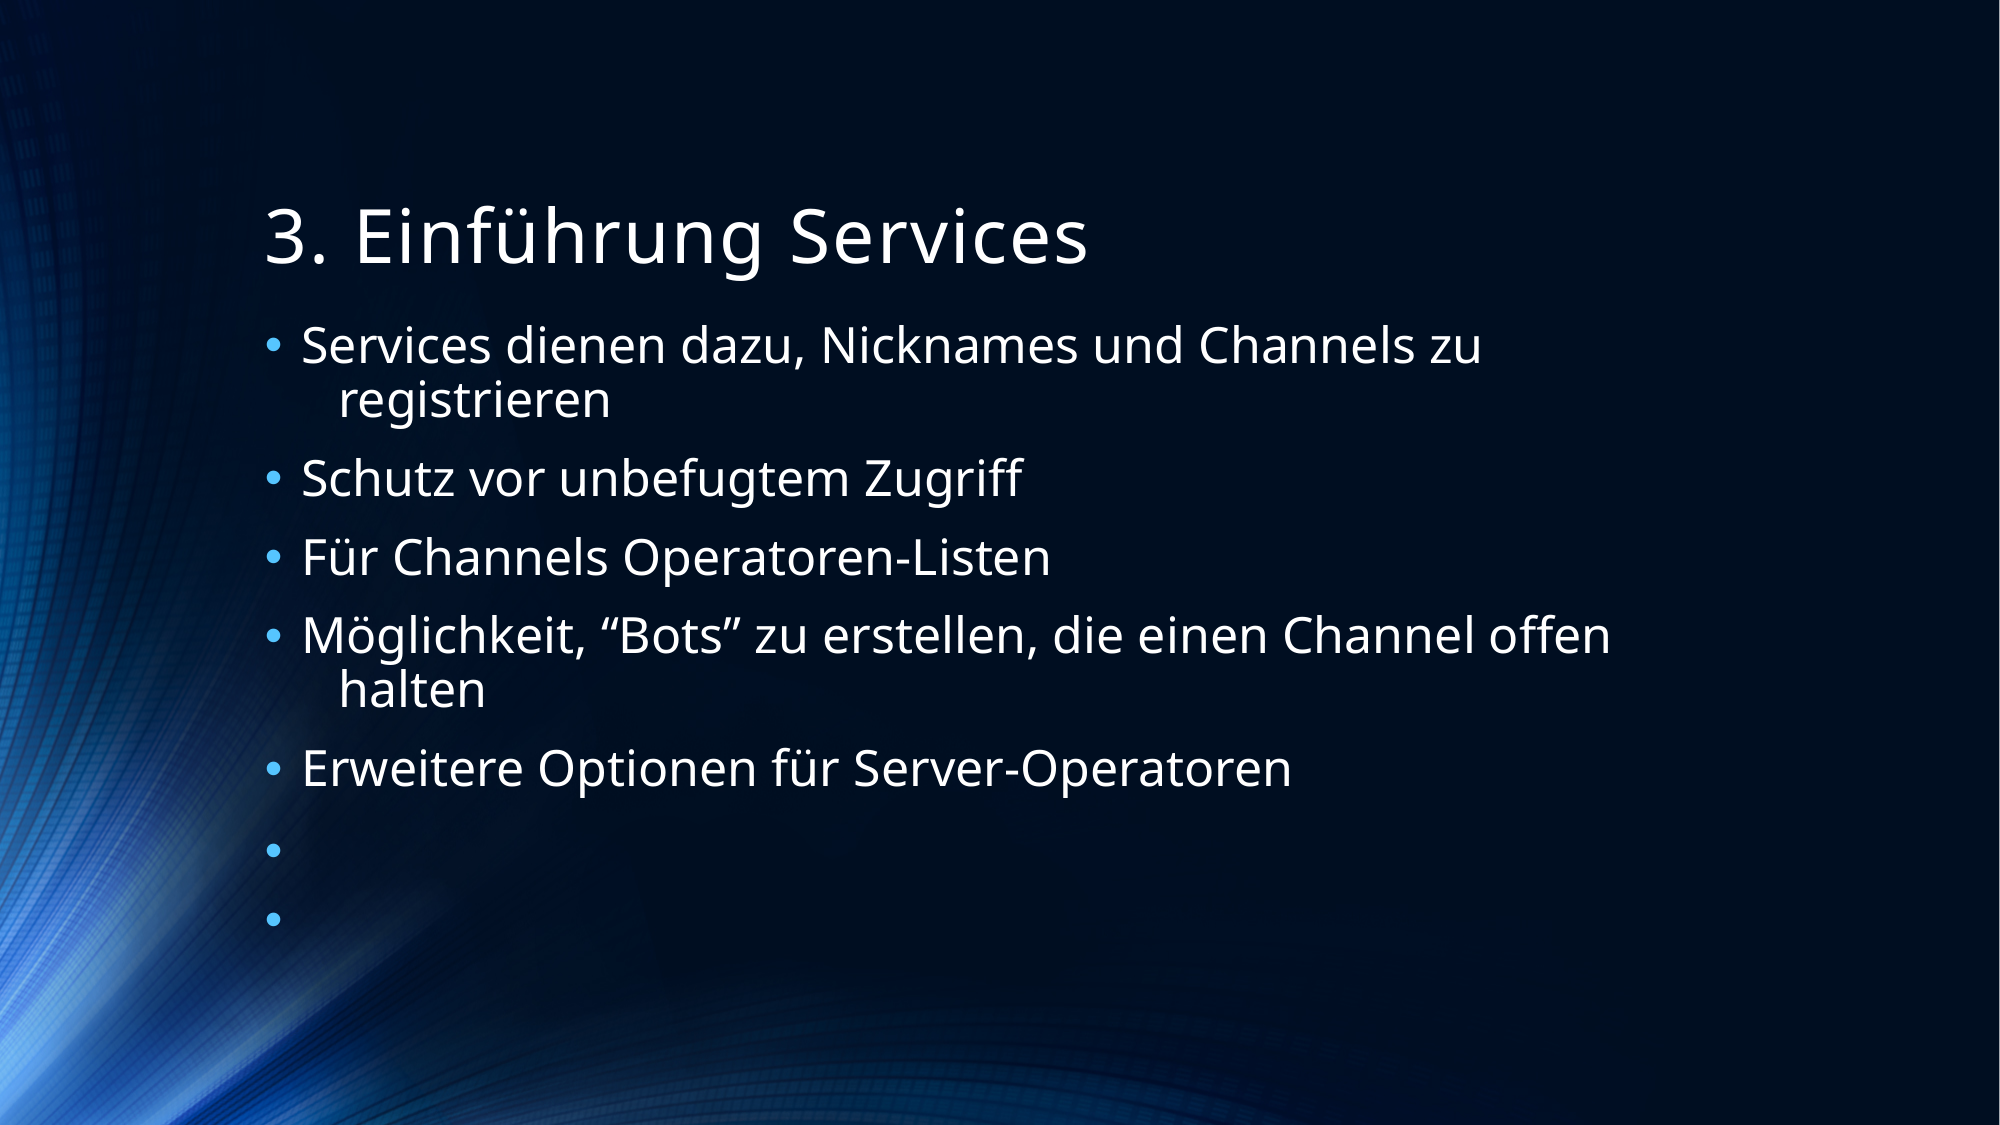

# 3. Einführung Services
Services dienen dazu, Nicknames und Channels zu registrieren
Schutz vor unbefugtem Zugriff
Für Channels Operatoren-Listen
Möglichkeit, “Bots” zu erstellen, die einen Channel offen halten
Erweitere Optionen für Server-Operatoren